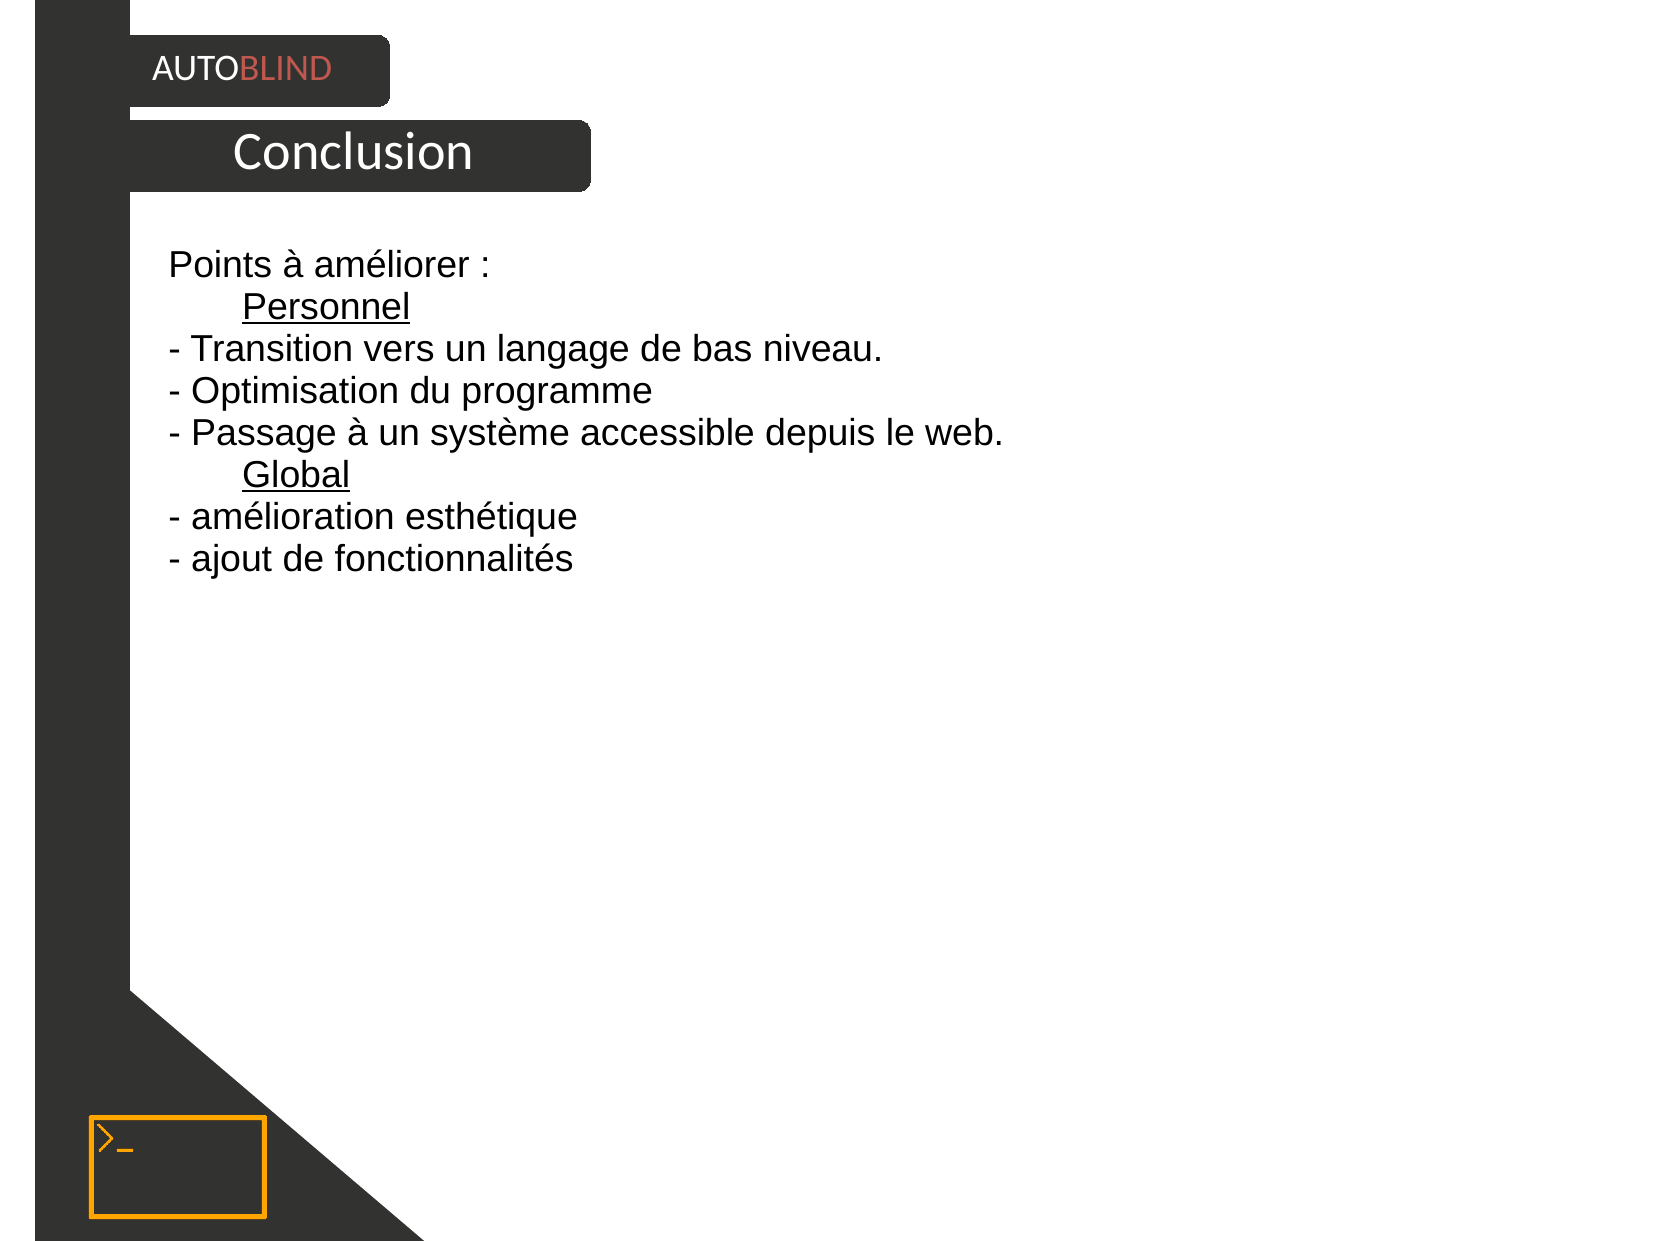

AUTOBLIND
Conclusion
Points à améliorer :
	Personnel
- Transition vers un langage de bas niveau.
- Optimisation du programme
- Passage à un système accessible depuis le web.
	Global
- amélioration esthétique
- ajout de fonctionnalités